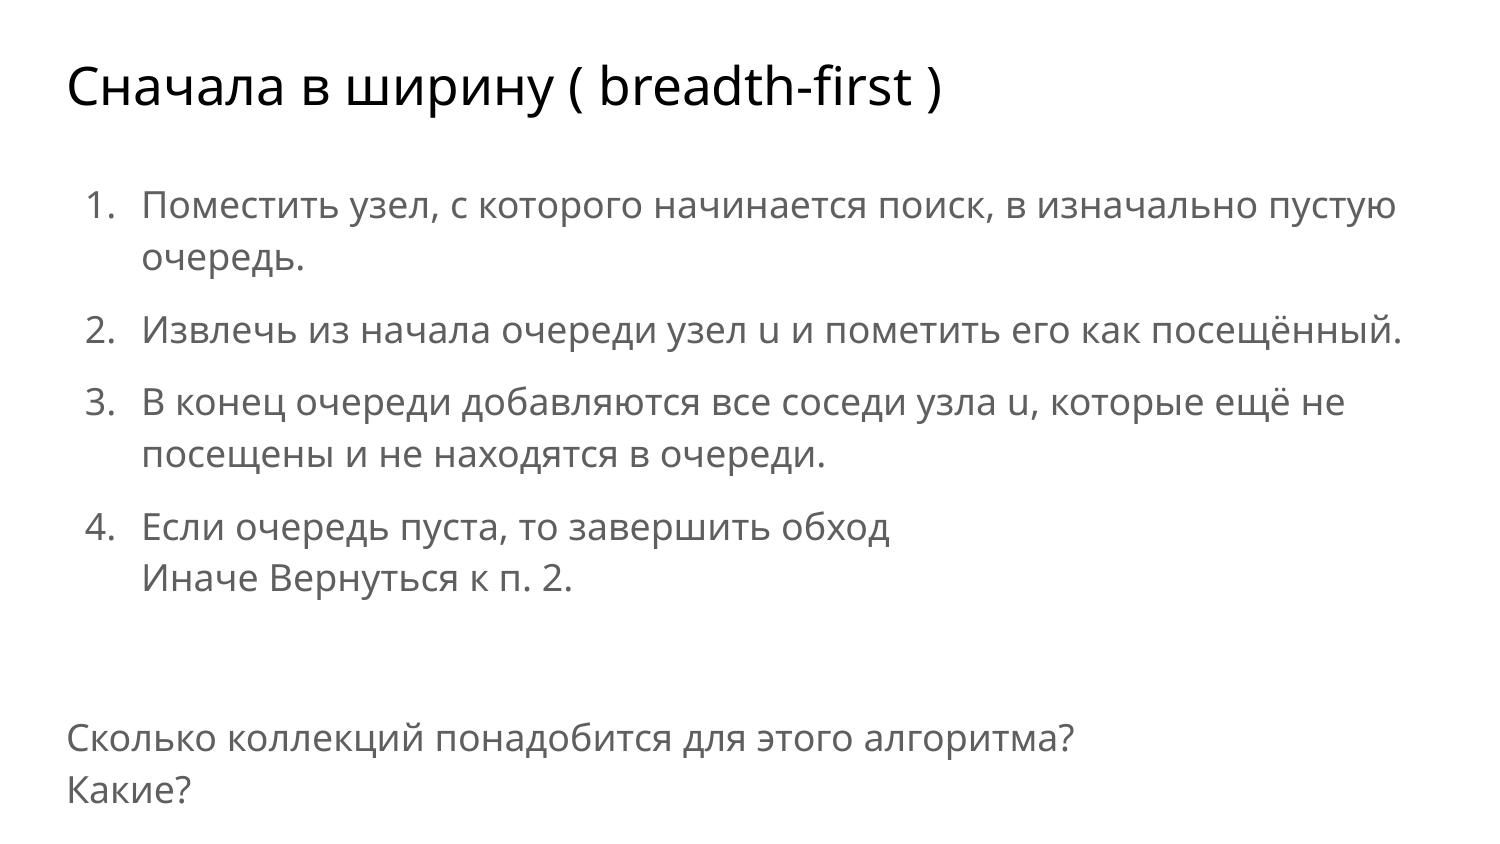

# Сначала в ширину ( breadth-first )
Поместить узел, с которого начинается поиск, в изначально пустую очередь.
Извлечь из начала очереди узел u и пометить его как посещённый.
В конец очереди добавляются все соседи узла u, которые ещё не посещены и не находятся в очереди.
Если очередь пуста, то завершить обход
Иначе Вернуться к п. 2.
Сколько коллекций понадобится для этого алгоритма? Какие?